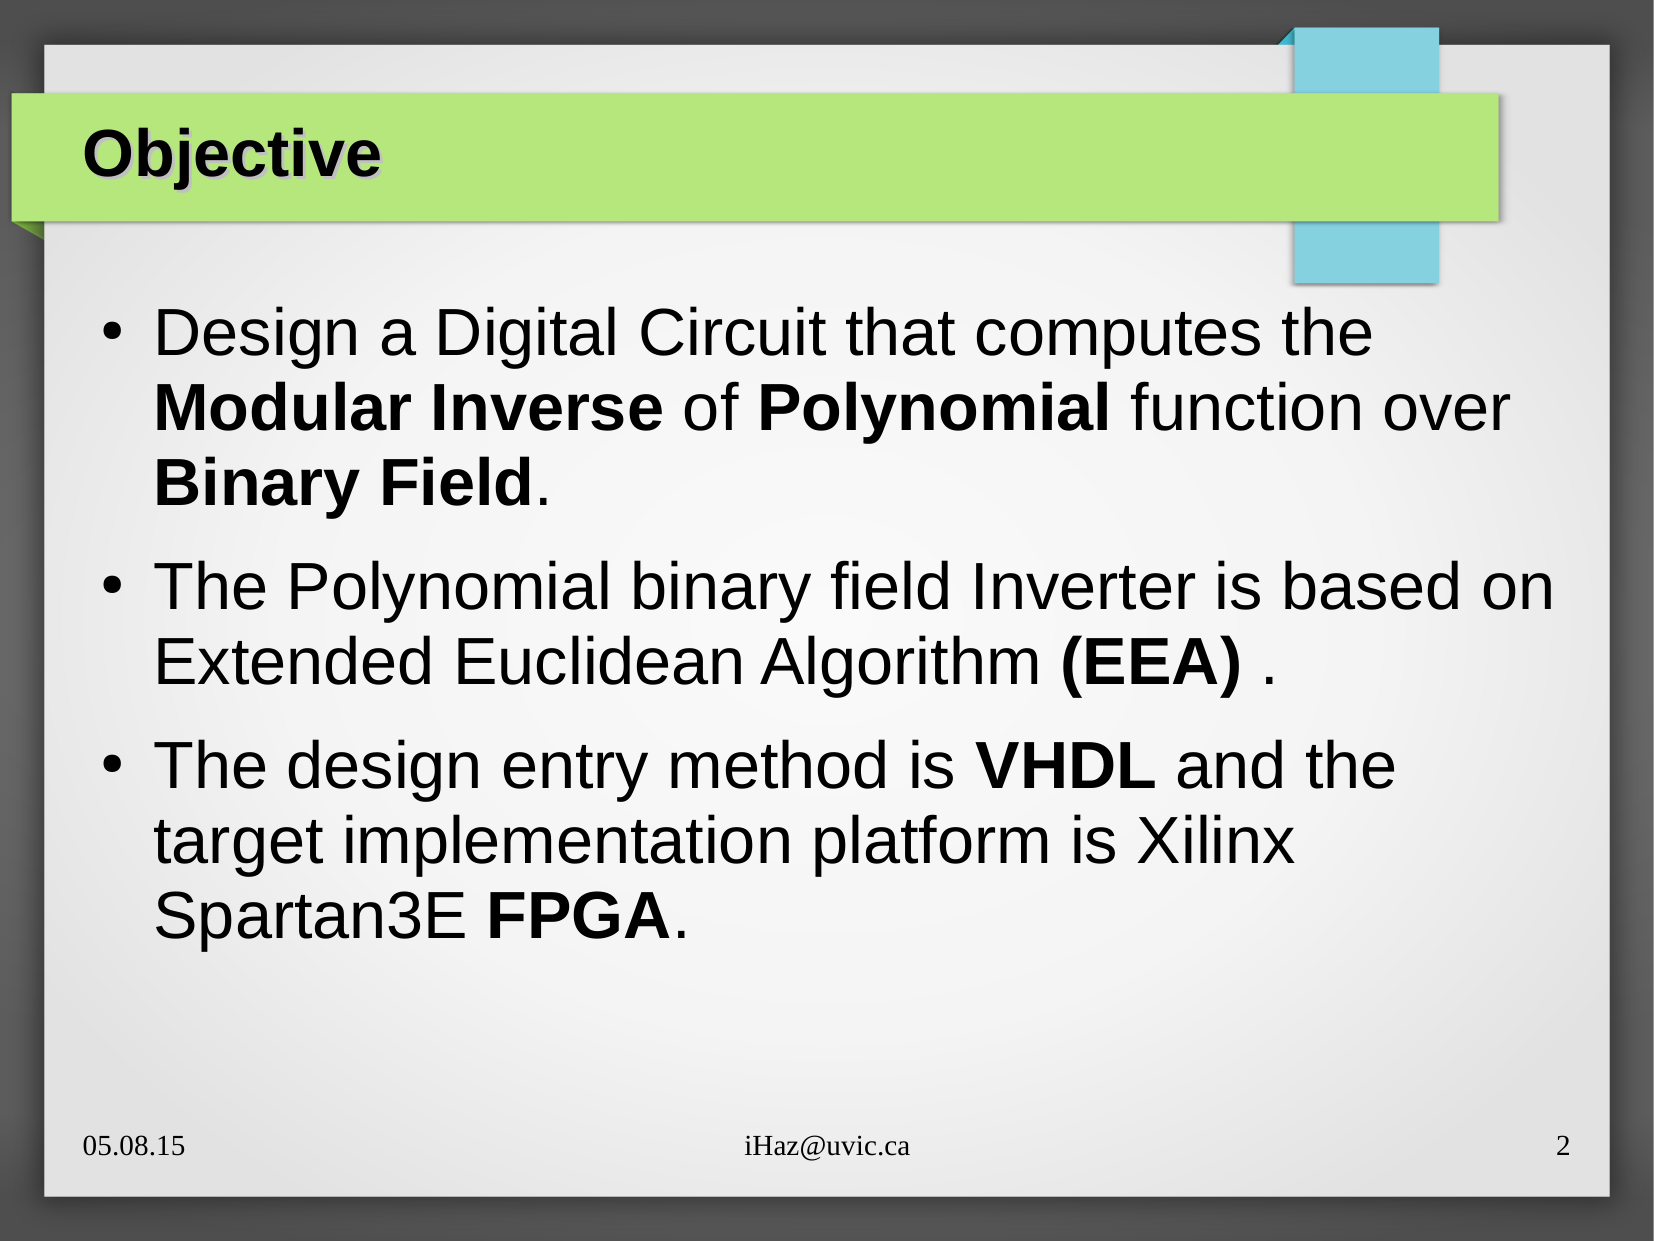

# Objective
Design a Digital Circuit that computes the Modular Inverse of Polynomial function over Binary Field.
The Polynomial binary field Inverter is based on Extended Euclidean Algorithm (EEA) .
The design entry method is VHDL and the target implementation platform is Xilinx Spartan3E FPGA.
05.08.15
iHaz@uvic.ca
2